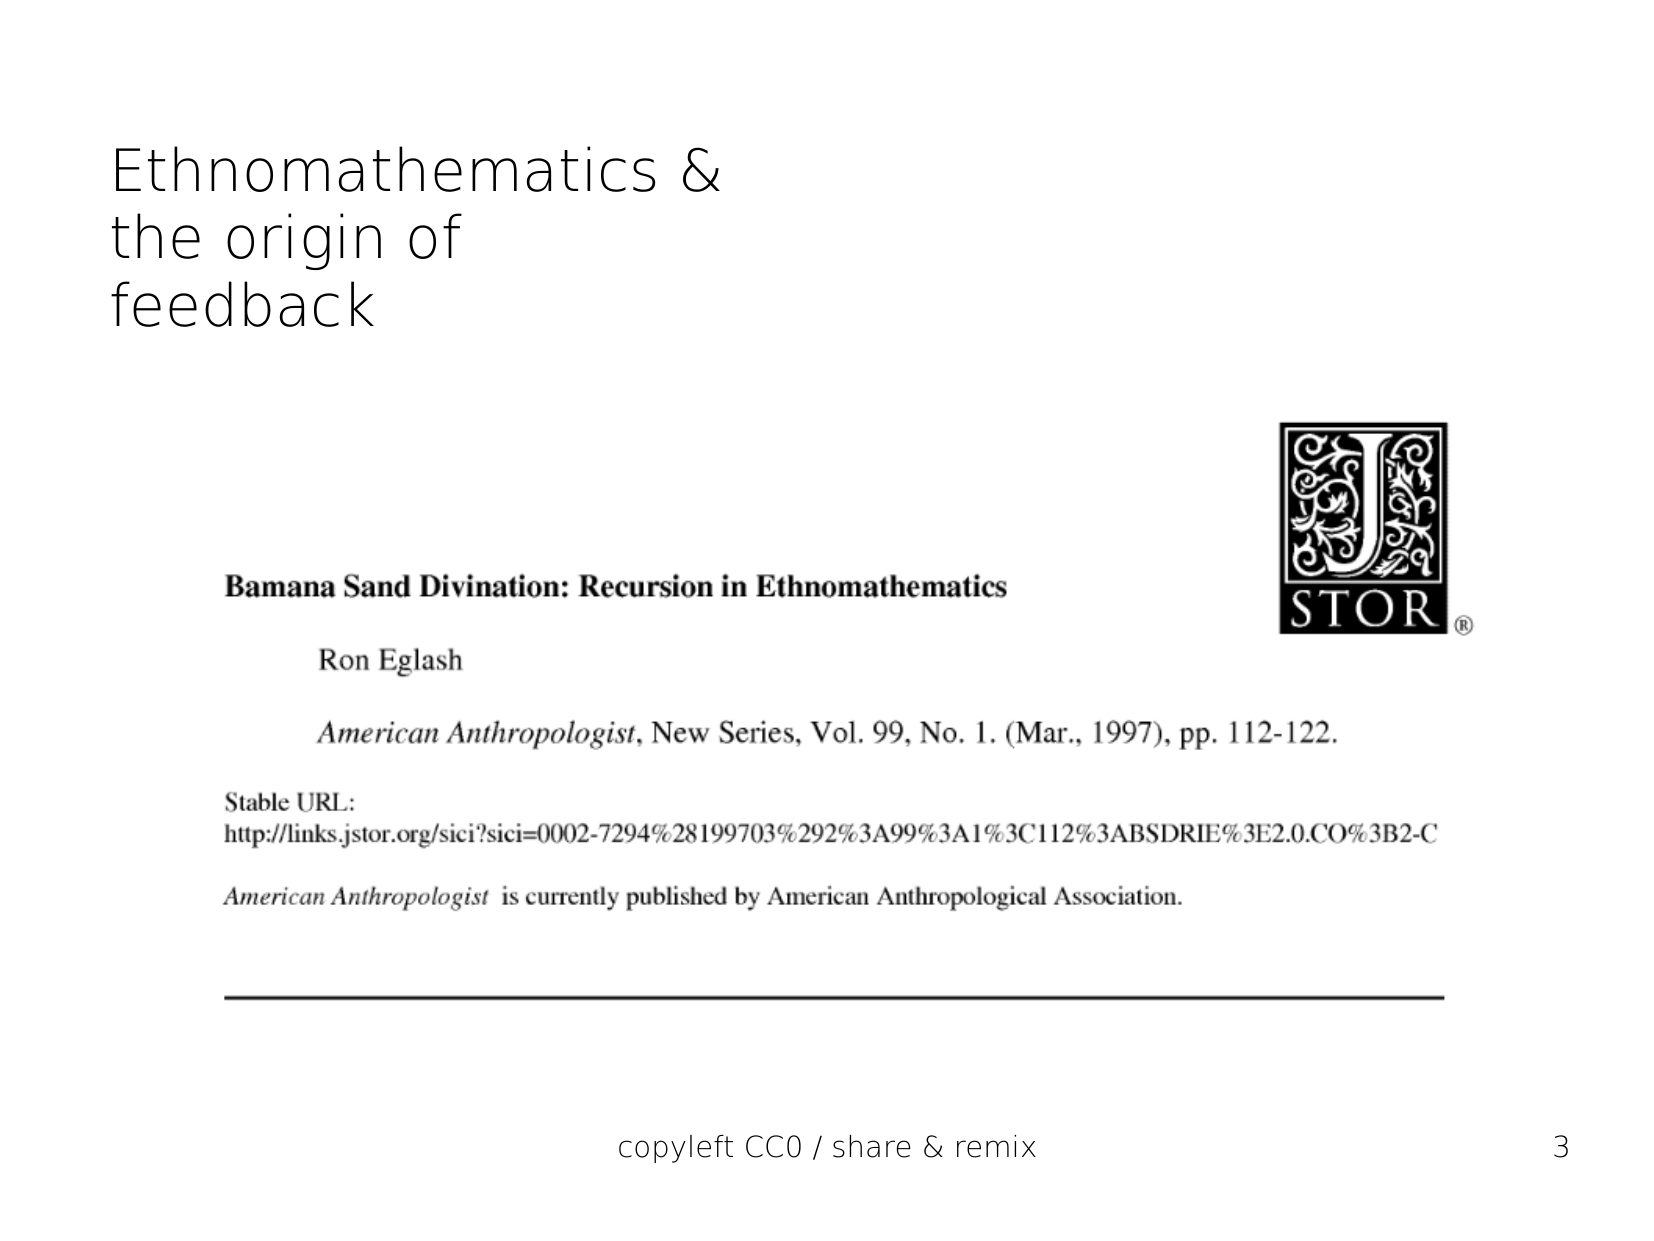

Ethnomathematics & the origin of feedback
copyleft CC0 / share & remix
3